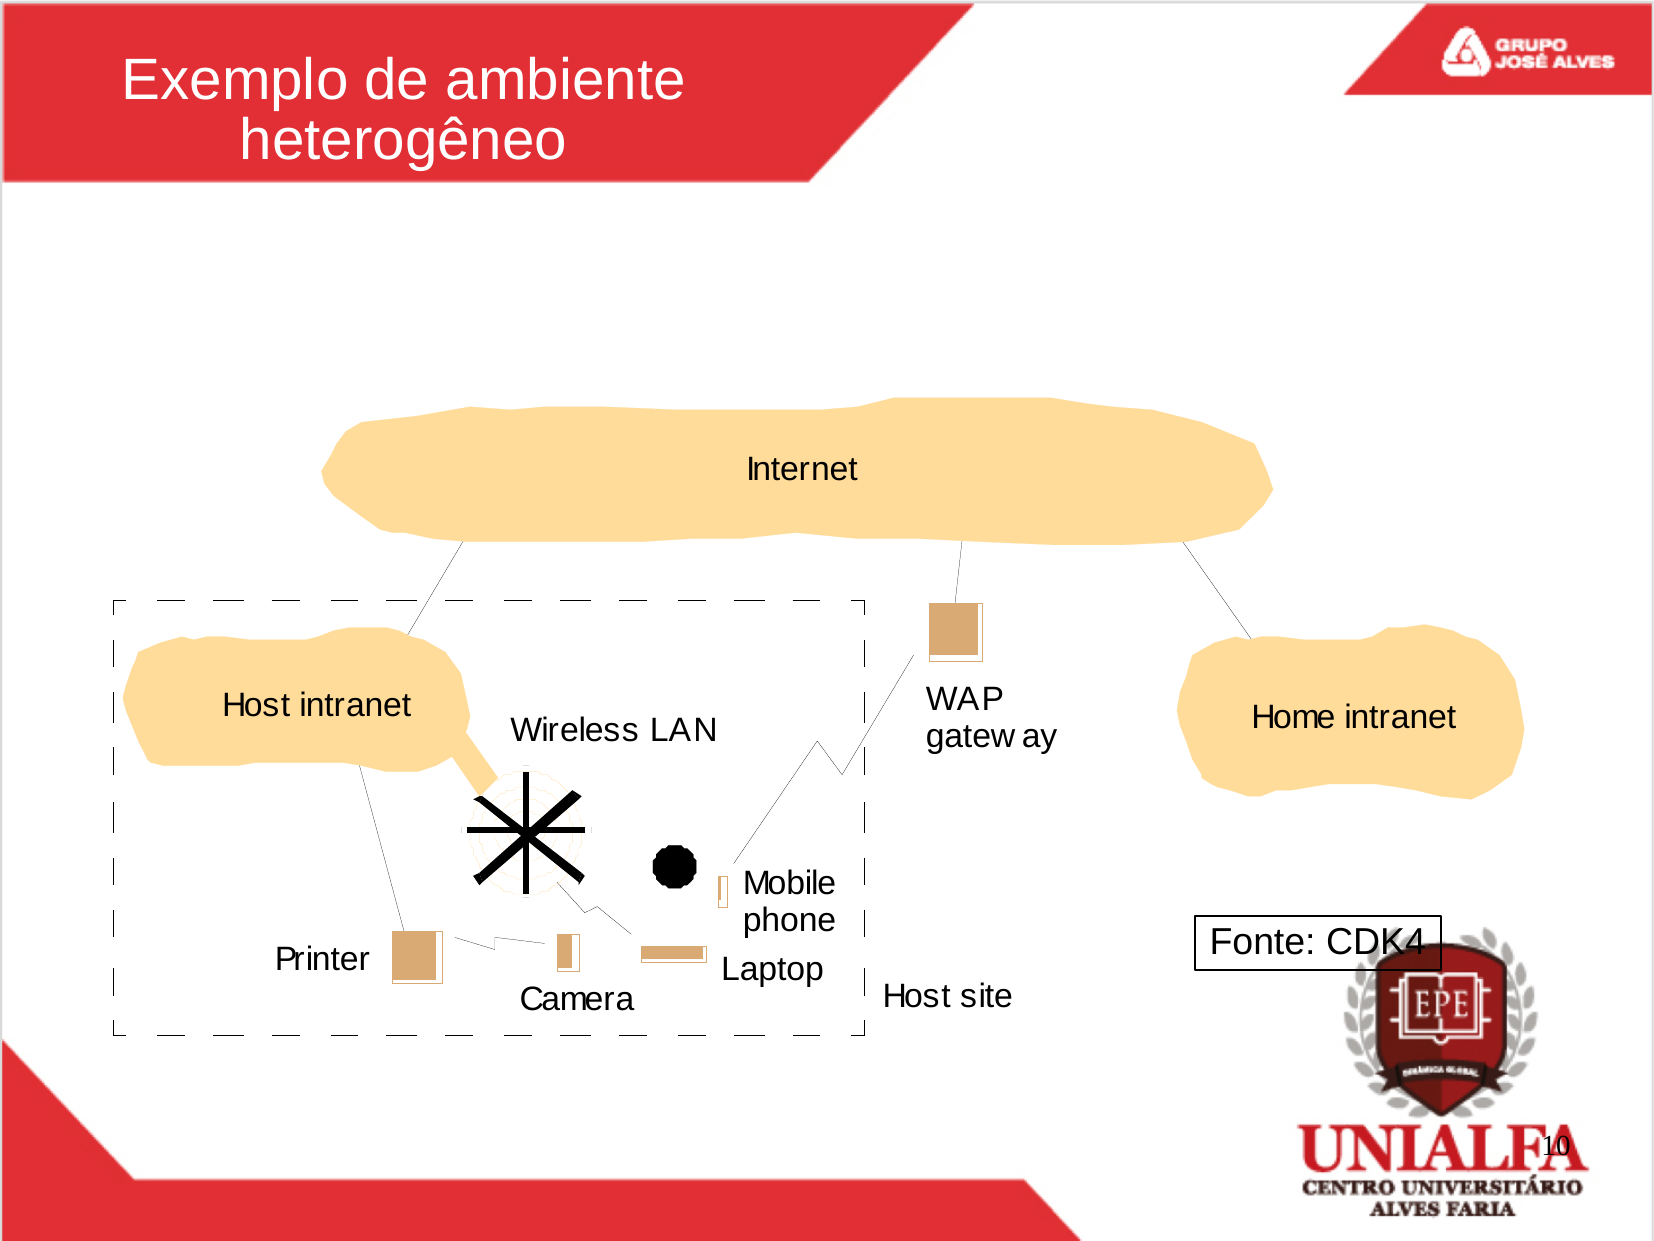

# Exemplo de ambiente heterogêneo
Fonte: CDK4
10